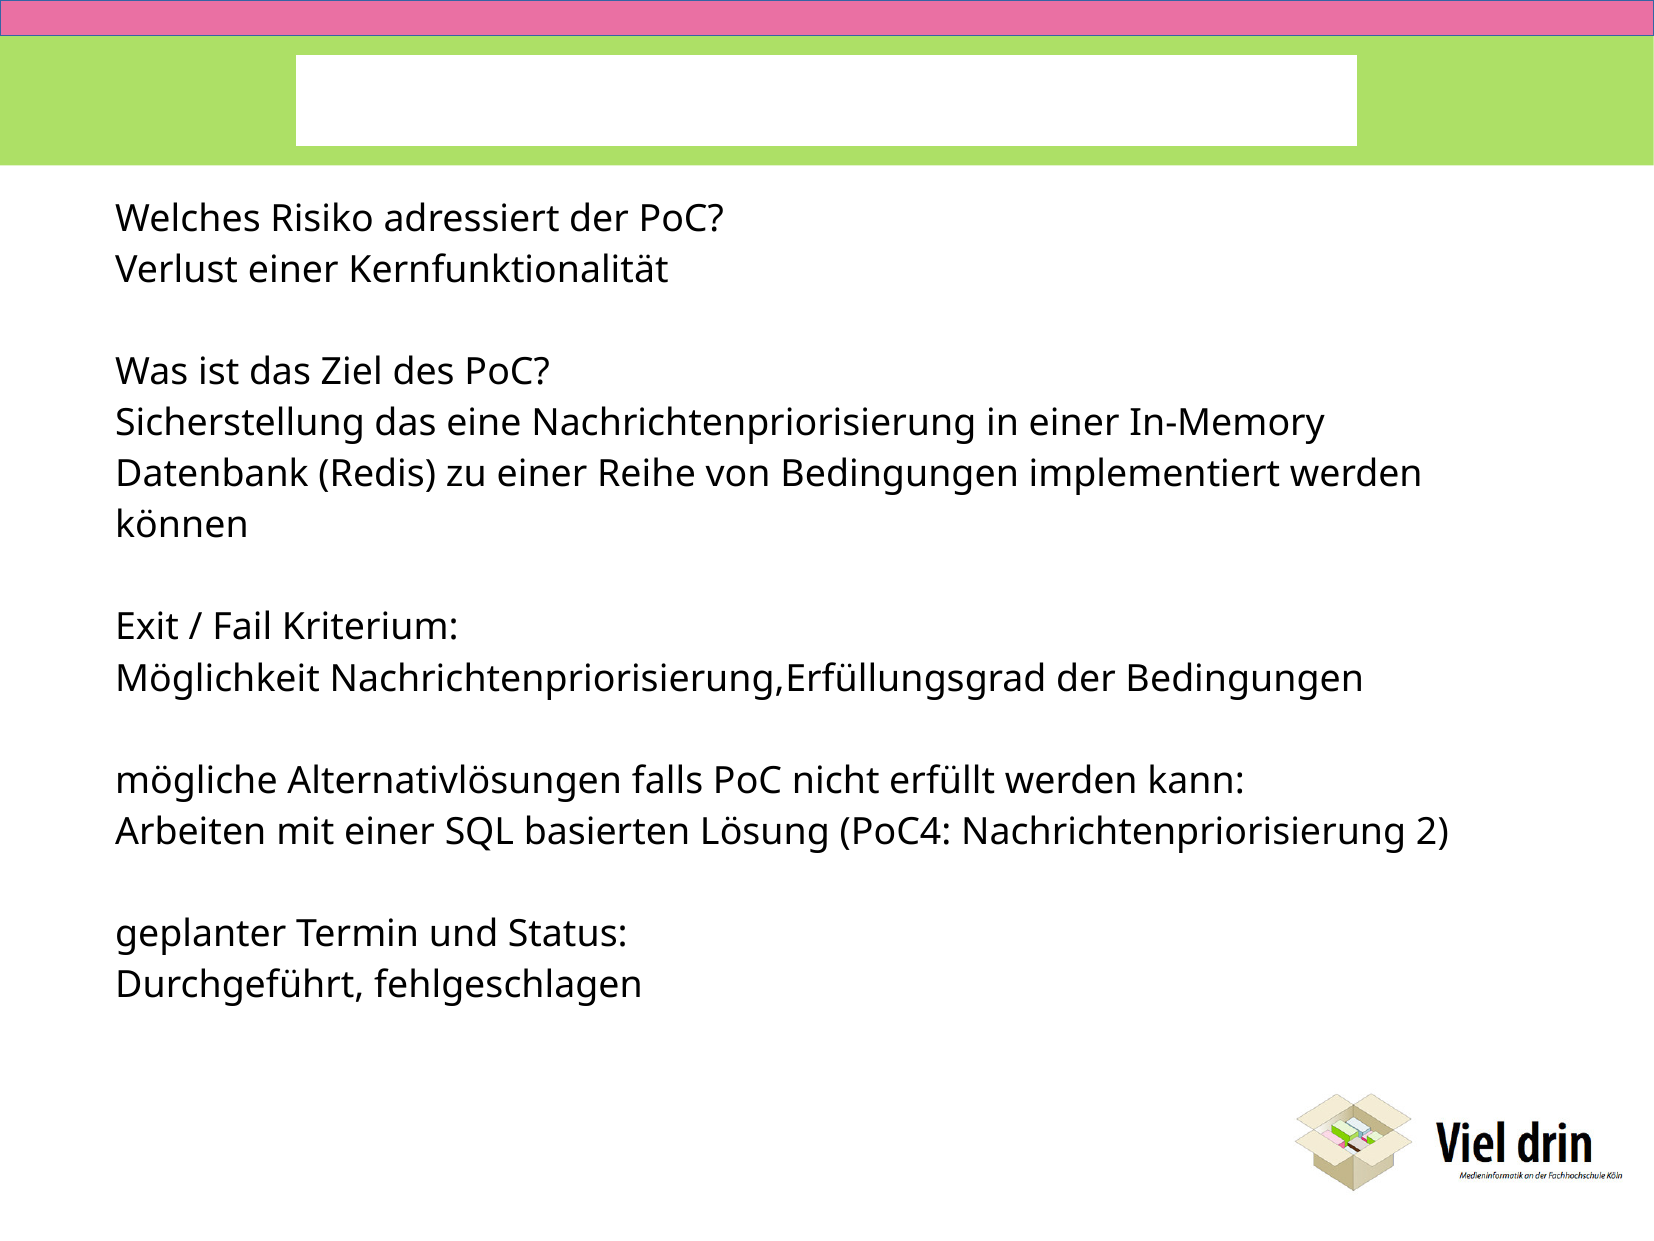

# PoC 3: Nachrichtenpriorisierung 1
Welches Risiko adressiert der PoC?
Verlust einer Kernfunktionalität
Was ist das Ziel des PoC?
Sicherstellung das eine Nachrichtenpriorisierung in einer In-Memory Datenbank (Redis) zu einer Reihe von Bedingungen implementiert werden können
Exit / Fail Kriterium:
Möglichkeit Nachrichtenpriorisierung,Erfüllungsgrad der Bedingungen
mögliche Alternativlösungen falls PoC nicht erfüllt werden kann:
Arbeiten mit einer SQL basierten Lösung (PoC4: Nachrichtenpriorisierung 2)
geplanter Termin und Status:
Durchgeführt, fehlgeschlagen